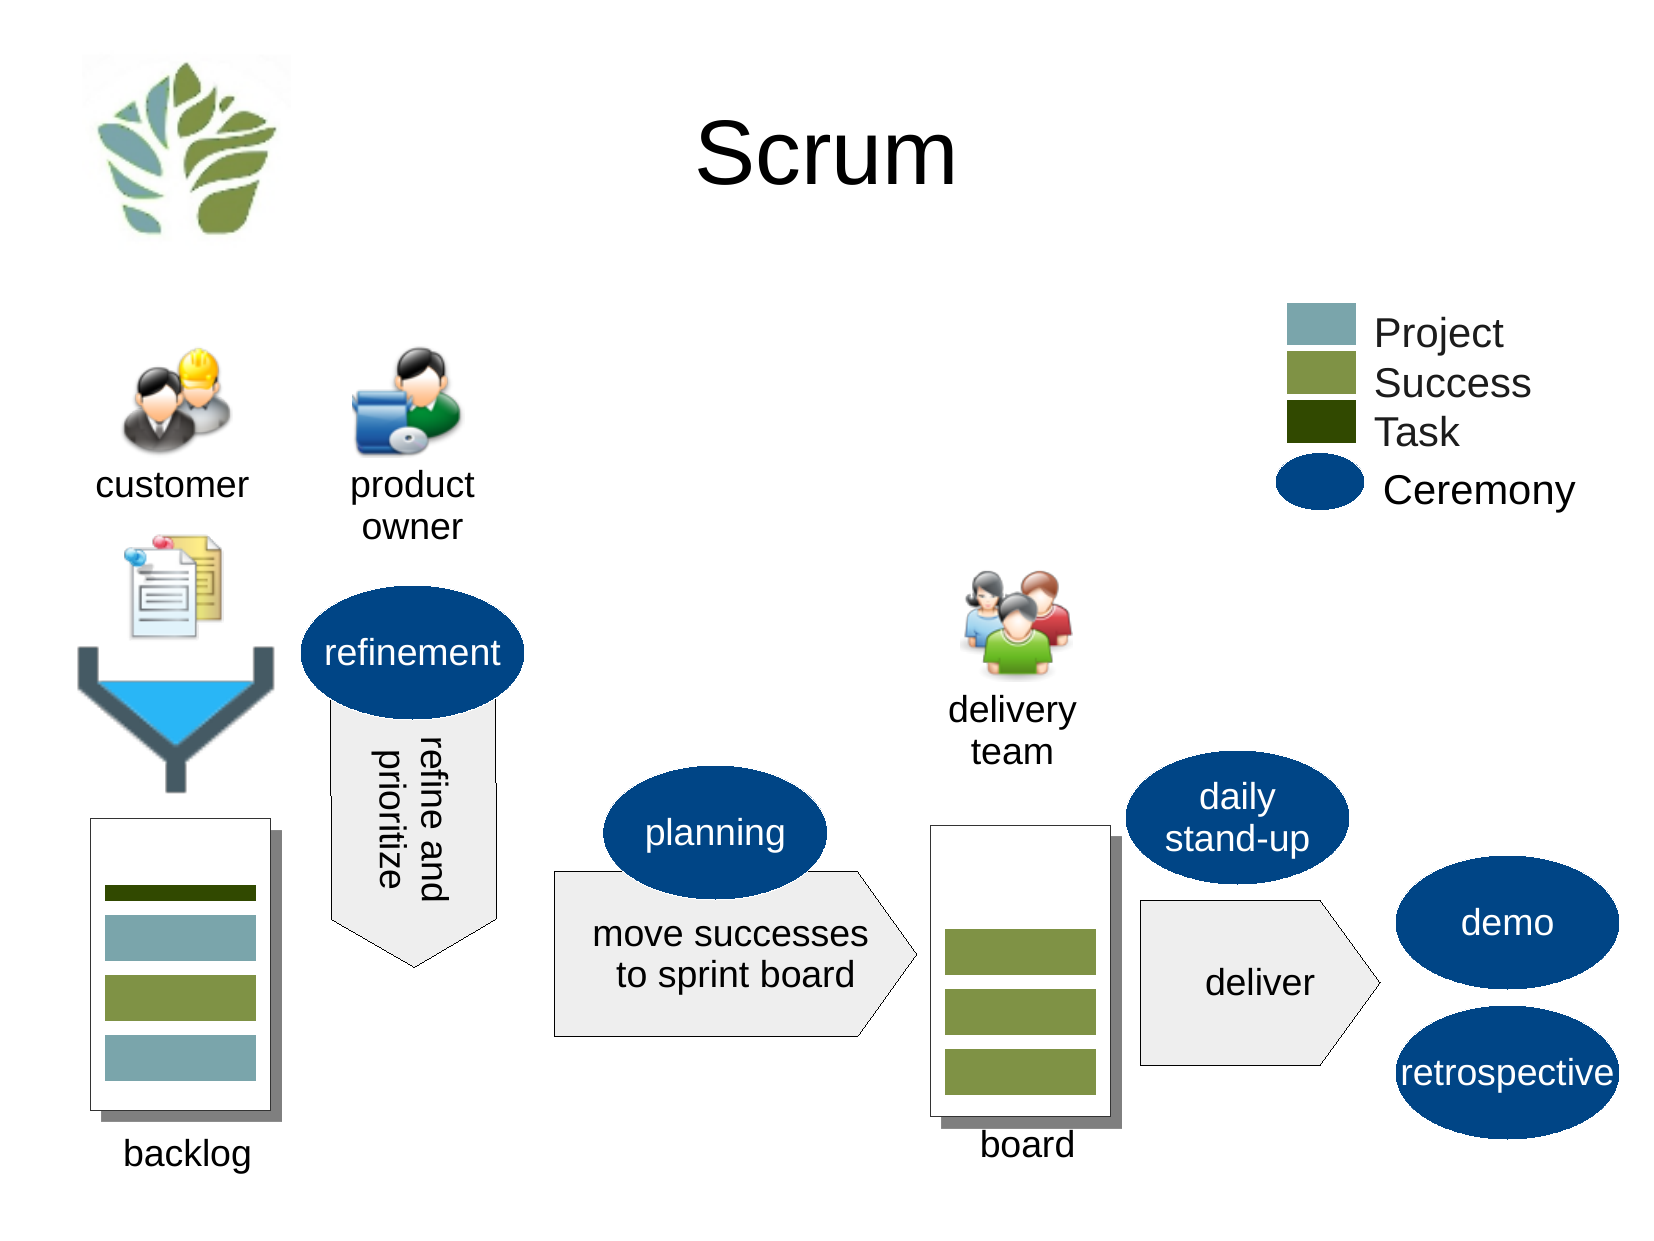

# Scrum
Project
Success
Task
Ceremony
customer
product owner
delivery team
refinement
refine and
prioritize
daily
stand-up
planning
backlog
board
demo
move successes
to sprint board
deliver
retrospective